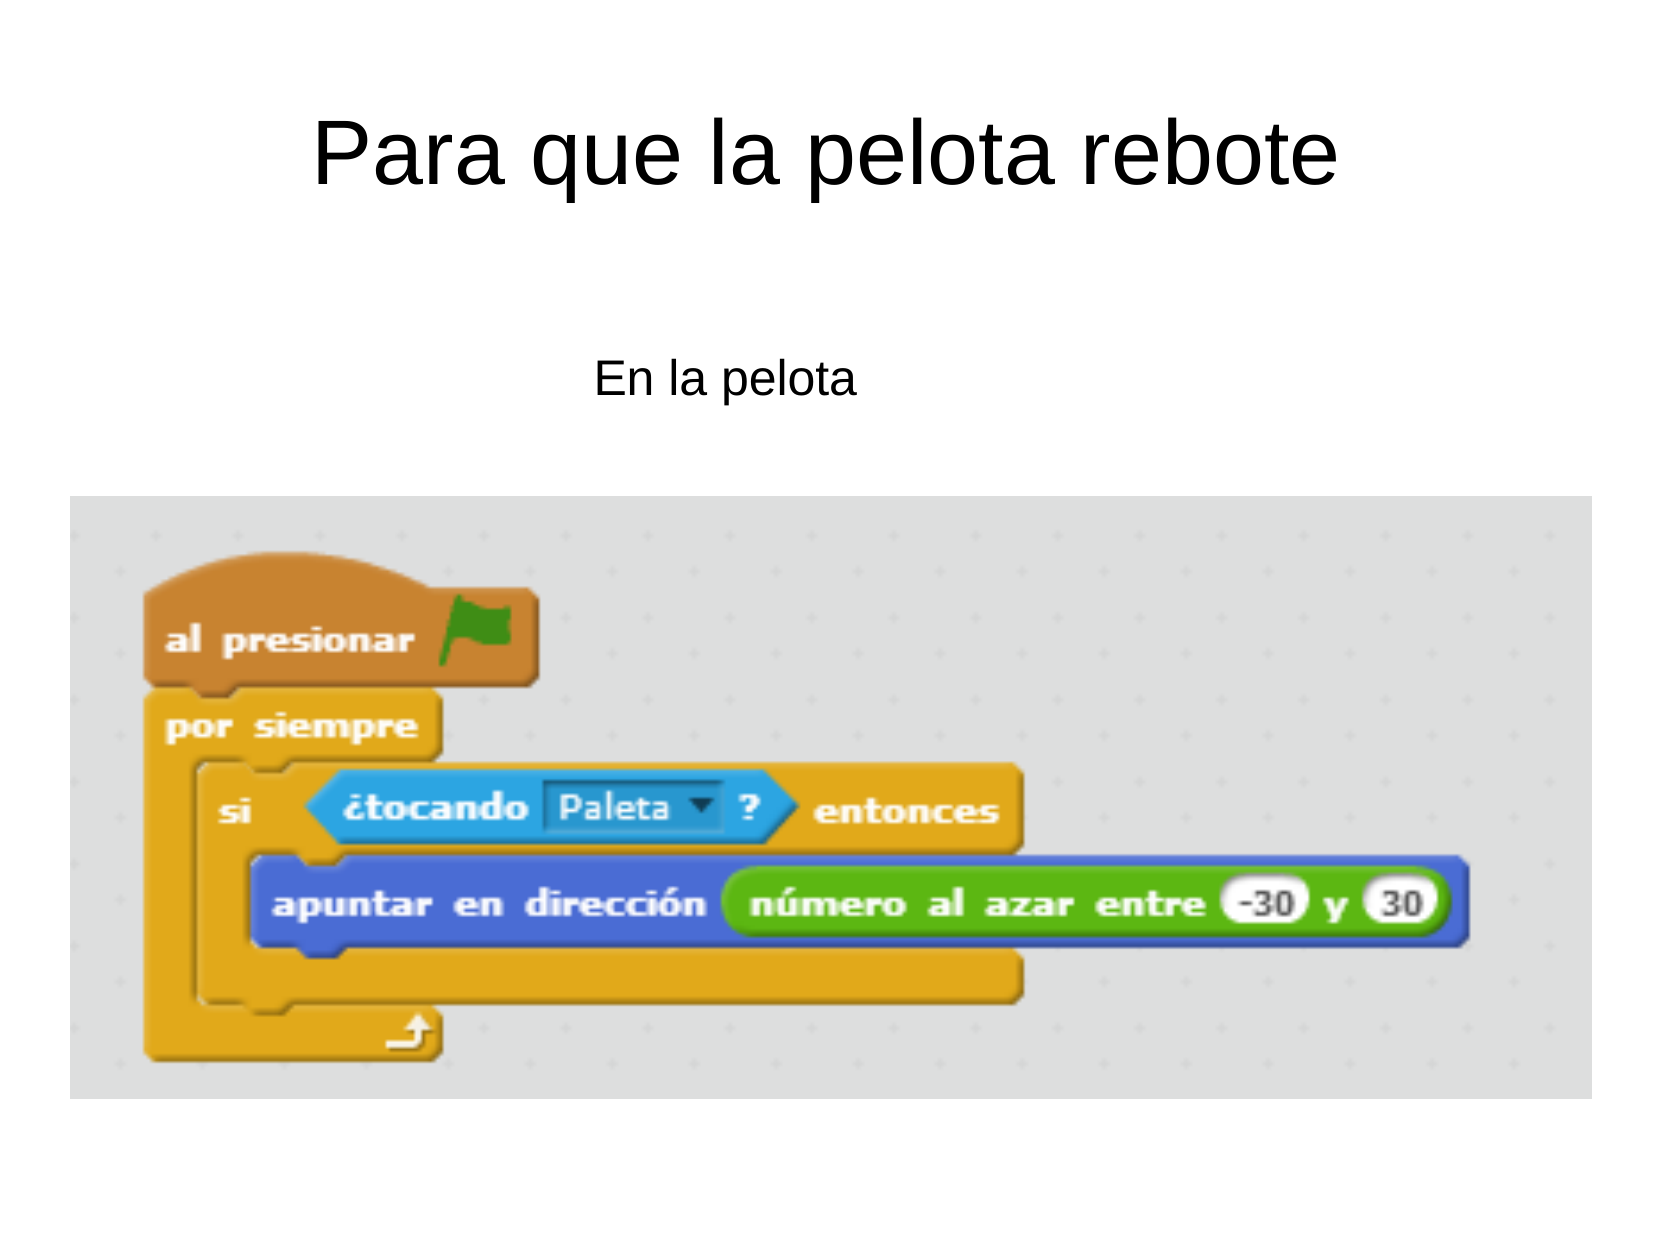

# Para que la pelota rebote
En la pelota